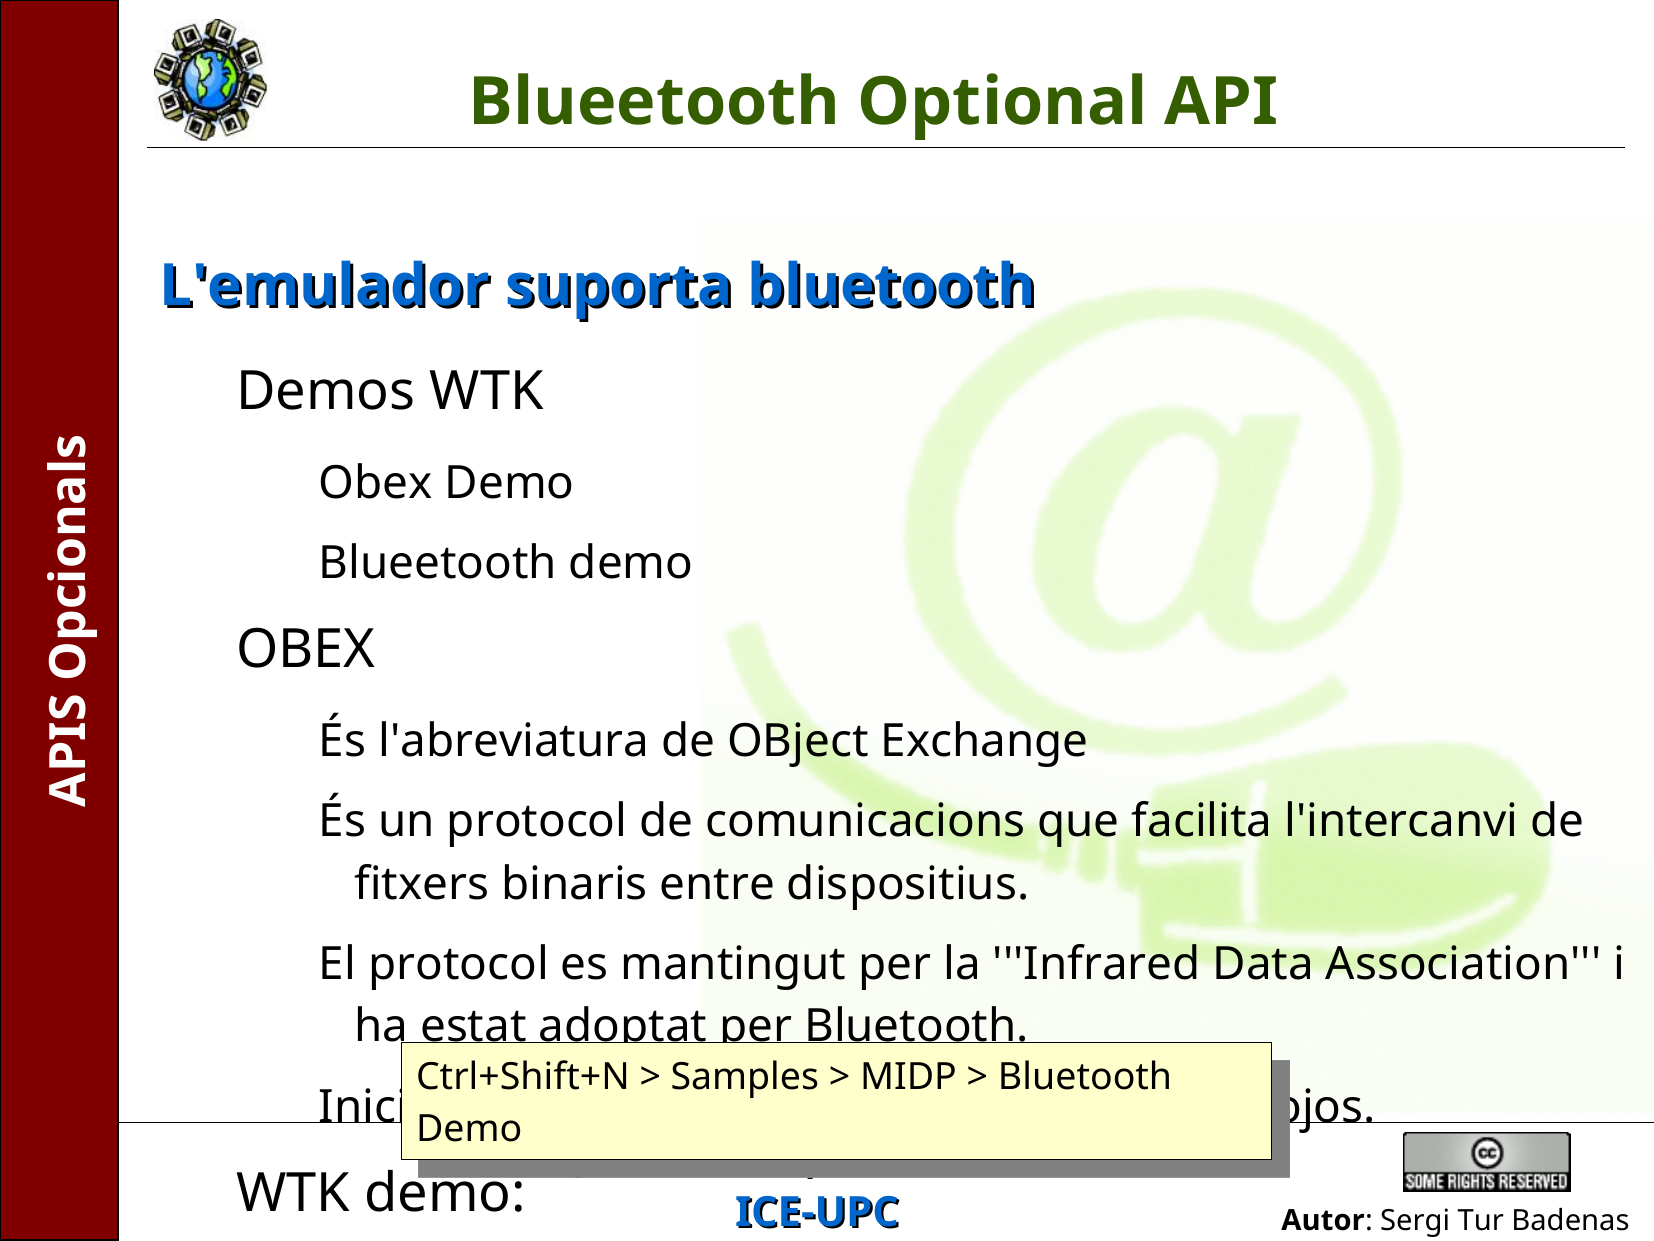

# Blueetooth Optional API
L'emulador suporta bluetooth
Demos WTK
Obex Demo
Blueetooth demo
OBEX
És l'abreviatura de OBject Exchange
És un protocol de comunicacions que facilita l'intercanvi de fitxers binaris entre dispositius.
El protocol es mantingut per la '''Infrared Data Association''' i ha estat adoptat per Bluetooth.
Inicialment s'utilitzava amb sistemes d'infrarojos.
WTK demo:
Ctrl+Shift+N > Samples > MIDP > Bluetooth Demo